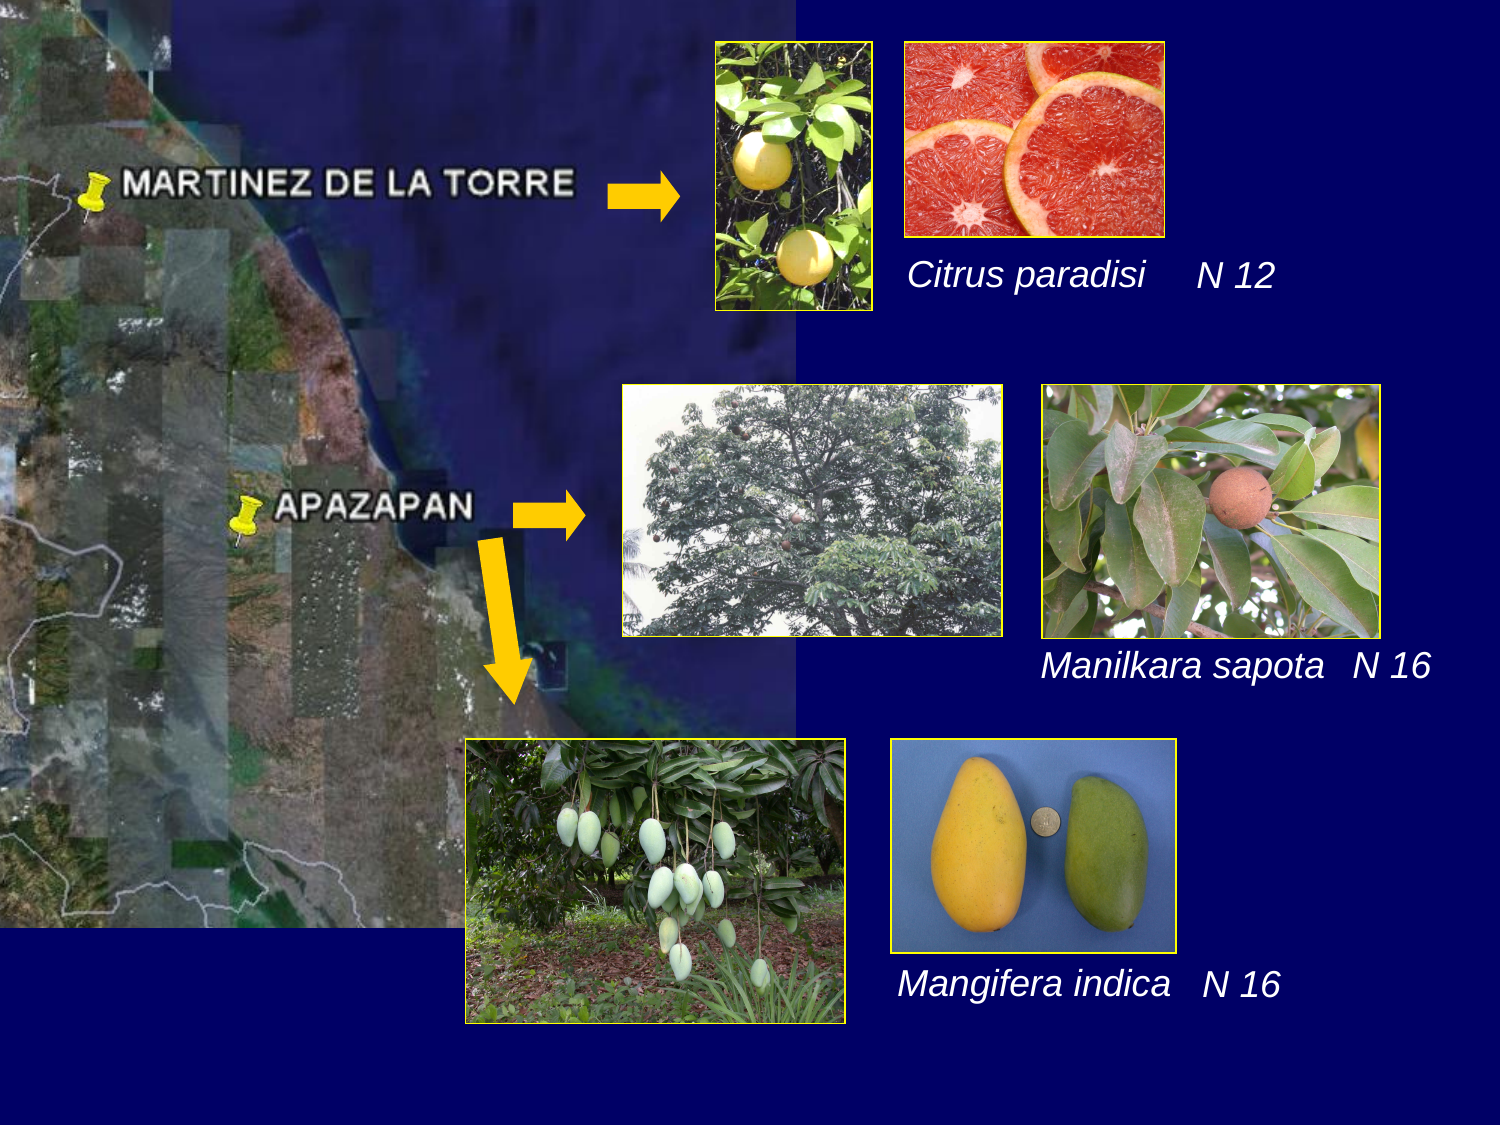

Citrus paradisi
N 12
N 16
Manilkara sapota
Mangifera indica
N 16